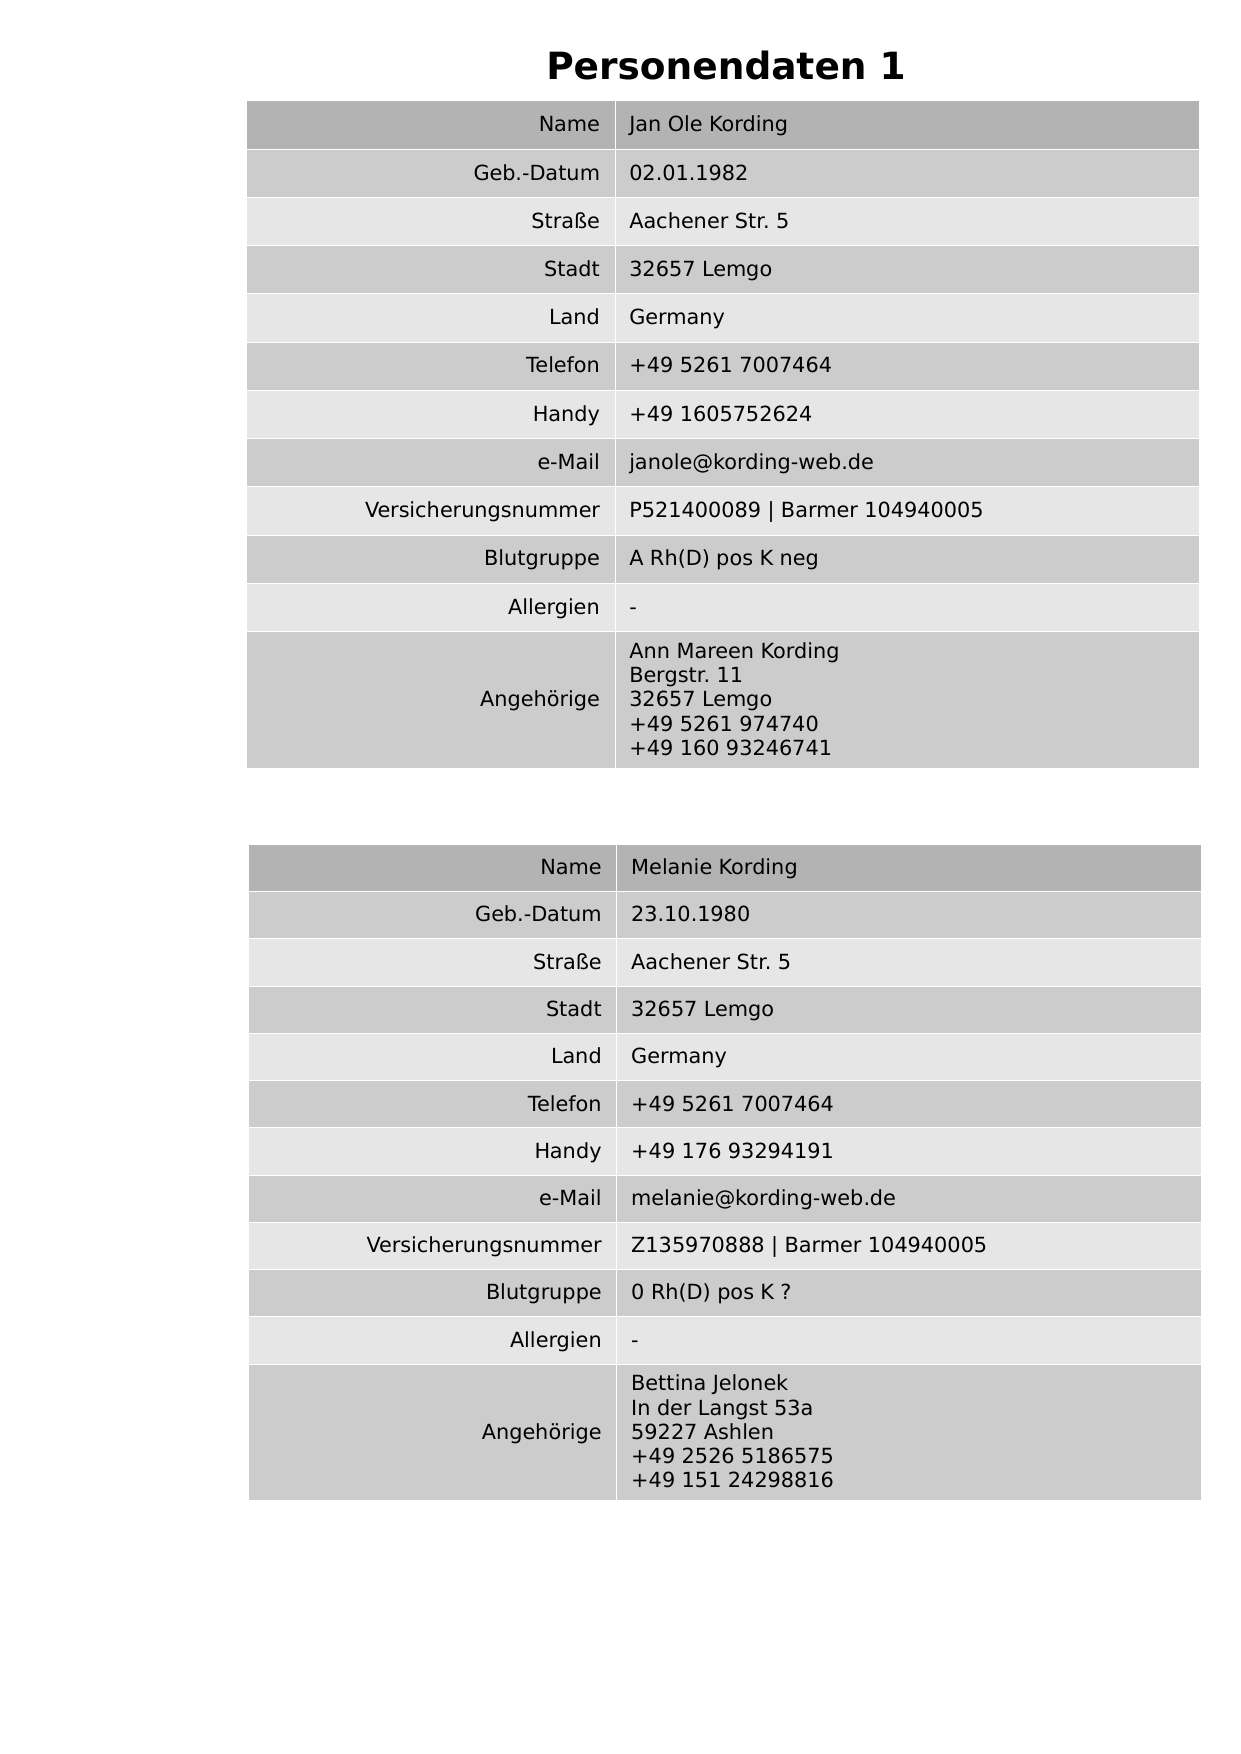

Personendaten 1
| Name | Jan Ole Kording |
| --- | --- |
| Geb.-Datum | 02.01.1982 |
| Straße | Aachener Str. 5 |
| Stadt | 32657 Lemgo |
| Land | Germany |
| Telefon | +49 5261 7007464 |
| Handy | +49 1605752624 |
| e-Mail | janole@kording-web.de |
| Versicherungsnummer | P521400089 | Barmer 104940005 |
| Blutgruppe | A Rh(D) pos K neg |
| Allergien | - |
| Angehörige | Ann Mareen Kording Bergstr. 11 32657 Lemgo +49 5261 974740 +49 160 93246741 |
| Name | Melanie Kording |
| --- | --- |
| Geb.-Datum | 23.10.1980 |
| Straße | Aachener Str. 5 |
| Stadt | 32657 Lemgo |
| Land | Germany |
| Telefon | +49 5261 7007464 |
| Handy | +49 176 93294191 |
| e-Mail | melanie@kording-web.de |
| Versicherungsnummer | Z135970888 | Barmer 104940005 |
| Blutgruppe | 0 Rh(D) pos K ? |
| Allergien | - |
| Angehörige | Bettina Jelonek In der Langst 53a 59227 Ashlen +49 2526 5186575 +49 151 24298816 |